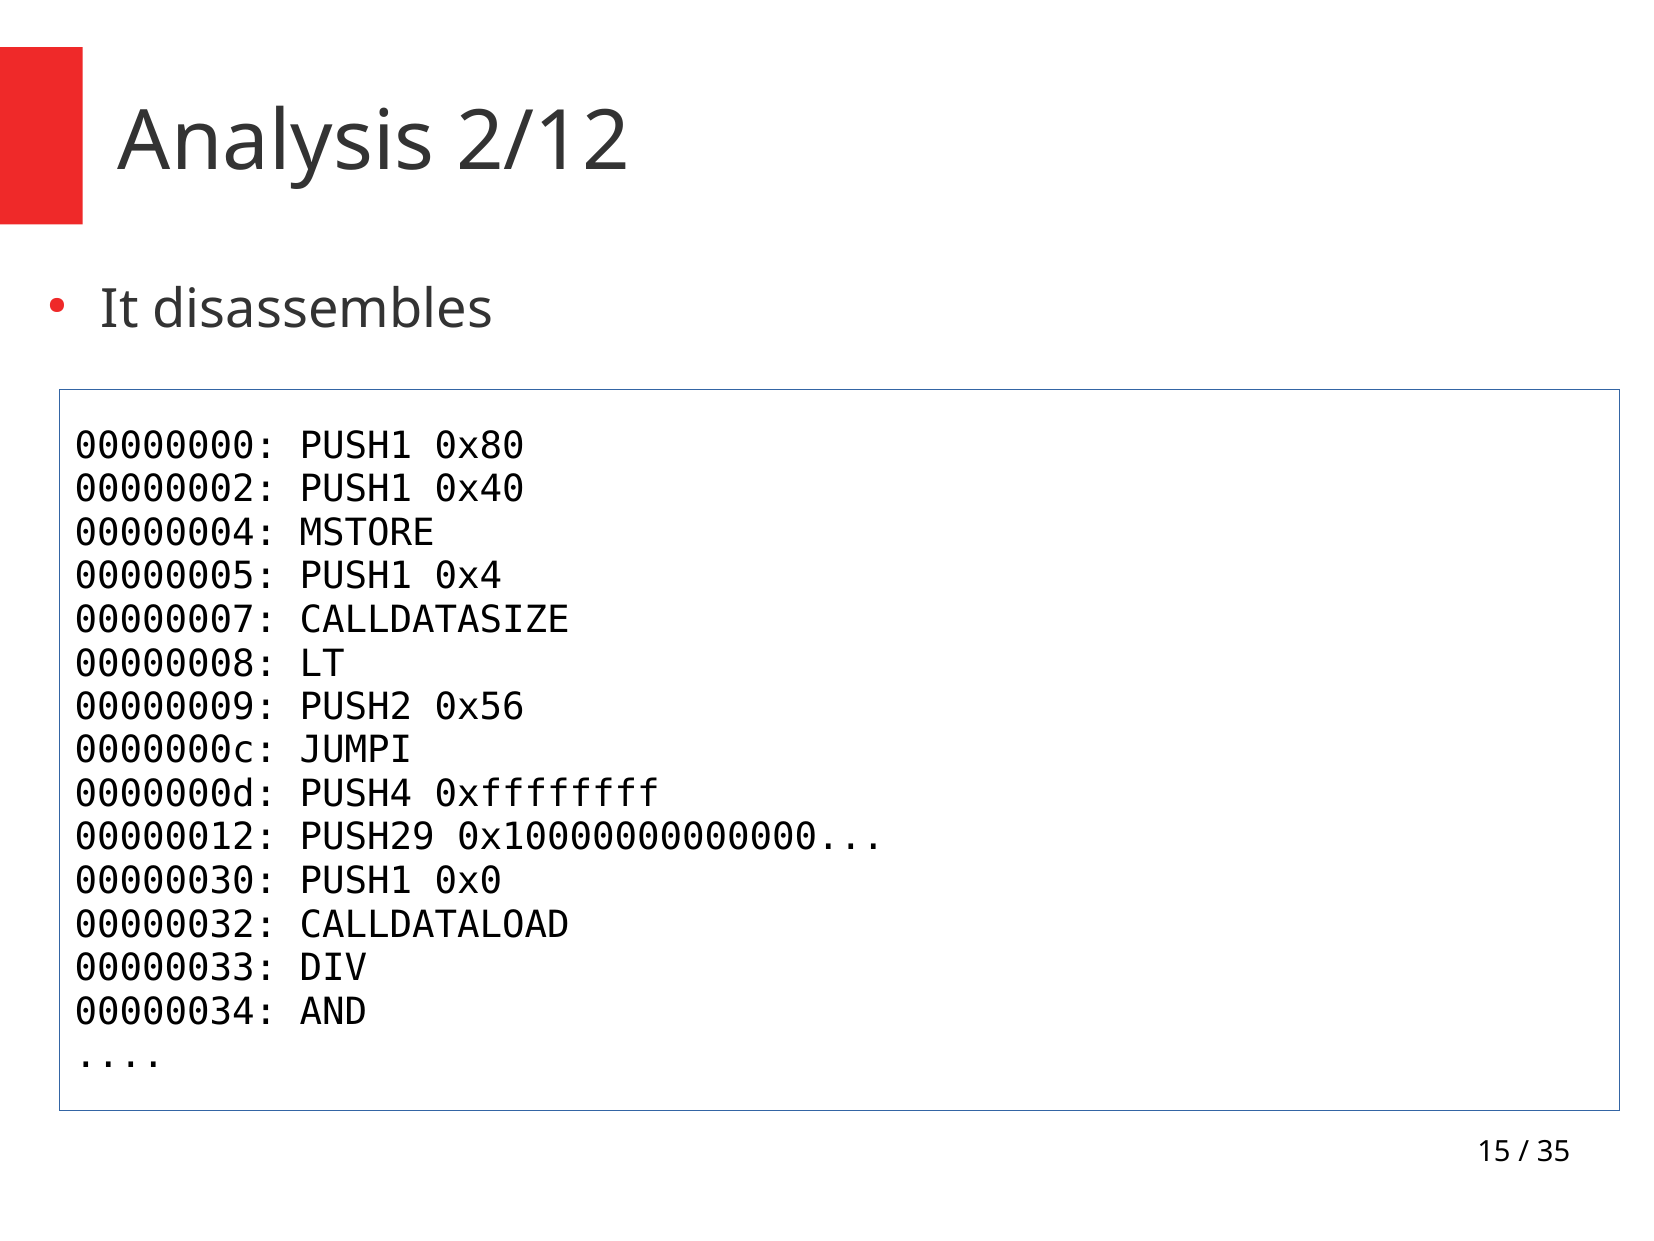

# Analysis 2/12
It disassembles
00000000: PUSH1 0x80
00000002: PUSH1 0x40
00000004: MSTORE
00000005: PUSH1 0x4
00000007: CALLDATASIZE
00000008: LT
00000009: PUSH2 0x56
0000000c: JUMPI
0000000d: PUSH4 0xffffffff
00000012: PUSH29 0x10000000000000...
00000030: PUSH1 0x0
00000032: CALLDATALOAD
00000033: DIV
00000034: AND
....
15